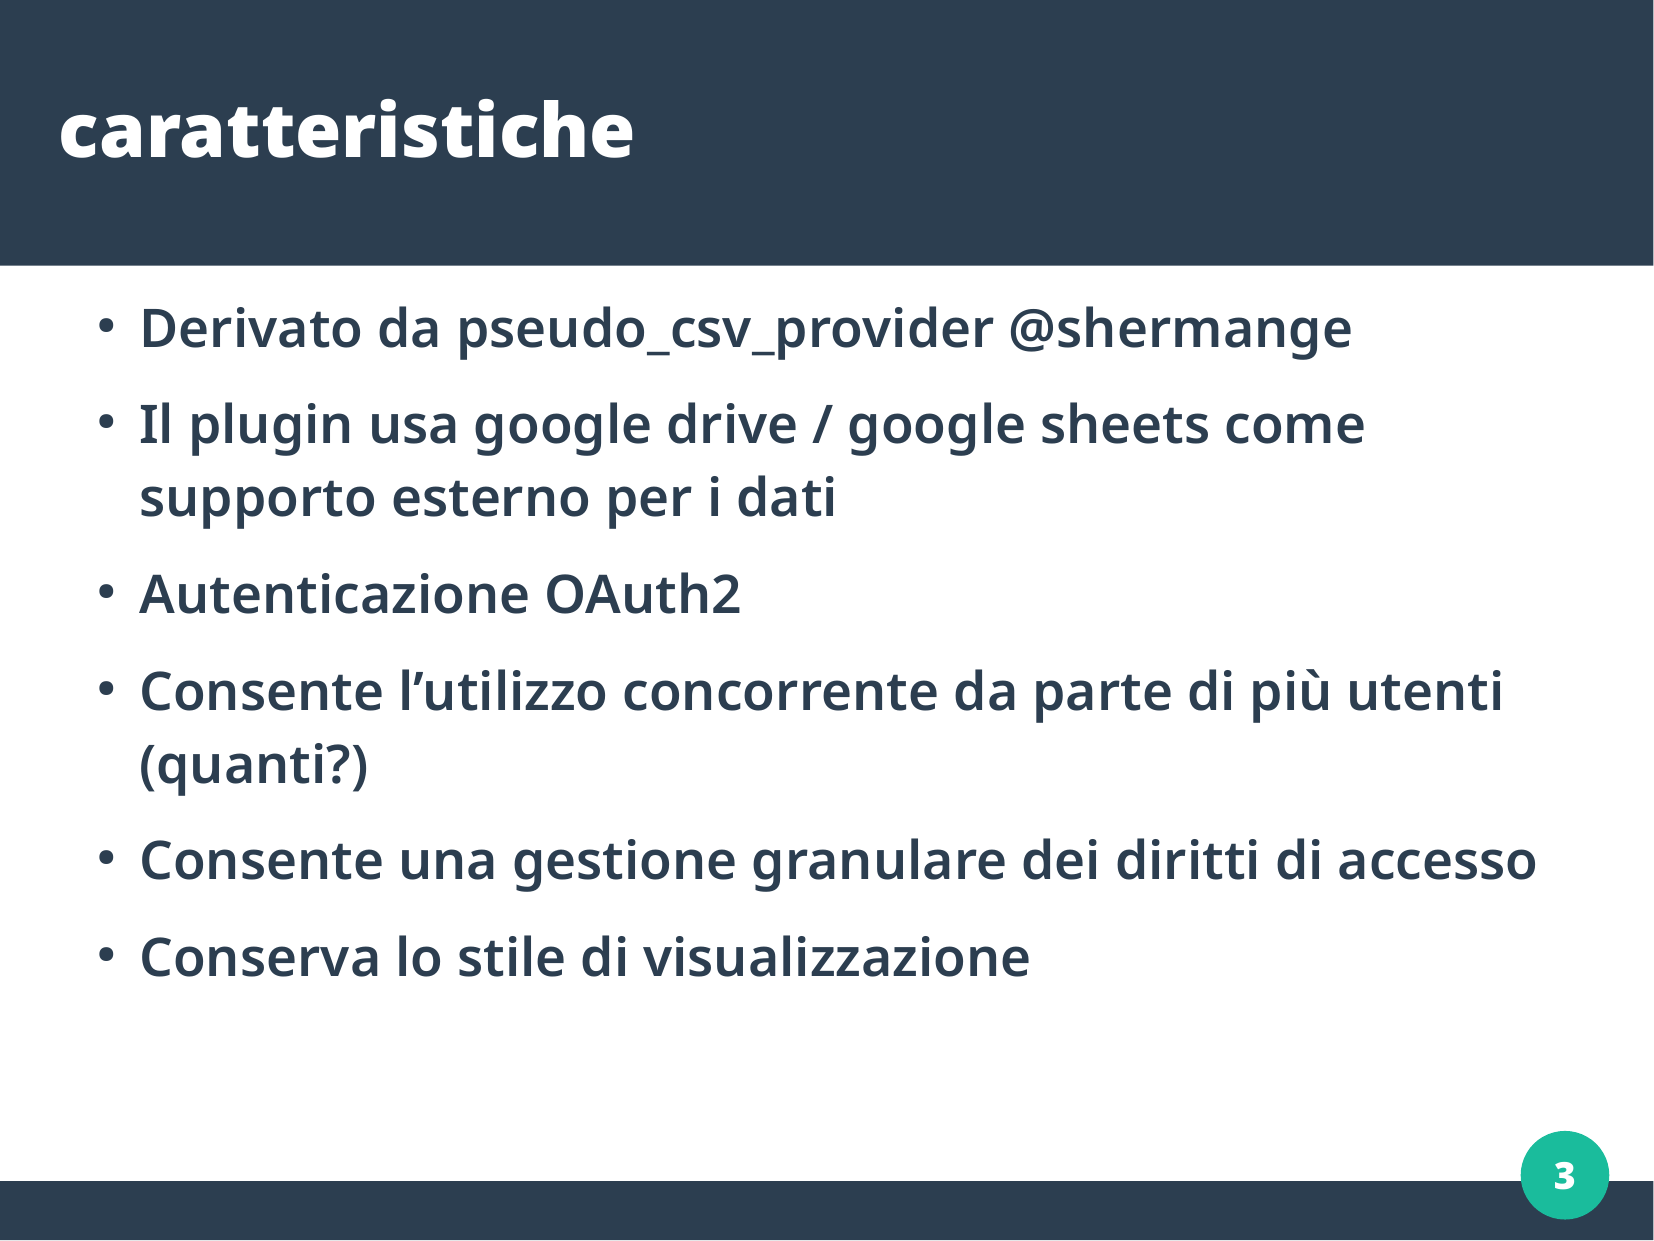

# caratteristiche
Derivato da pseudo_csv_provider @shermange
Il plugin usa google drive / google sheets come supporto esterno per i dati
Autenticazione OAuth2
Consente l’utilizzo concorrente da parte di più utenti (quanti?)
Consente una gestione granulare dei diritti di accesso
Conserva lo stile di visualizzazione